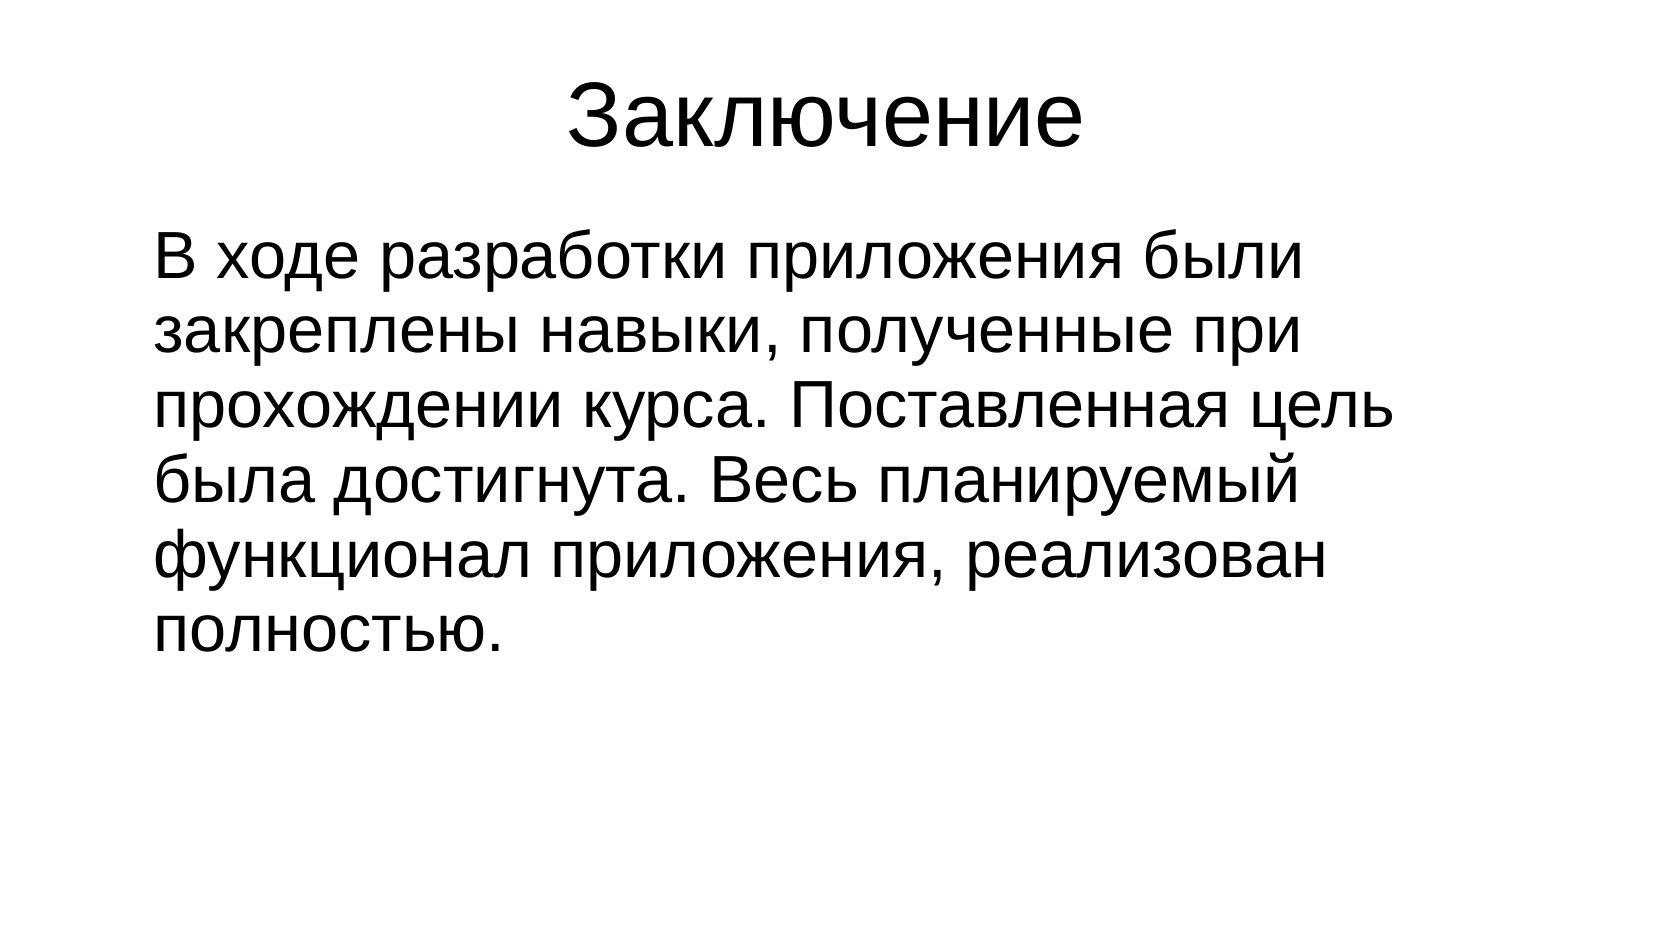

# Заключение
В ходе разработки приложения были закреплены навыки, полученные при прохождении курса. Поставленная цель была достигнута. Весь планируемый функционал приложения, реализован полностью.